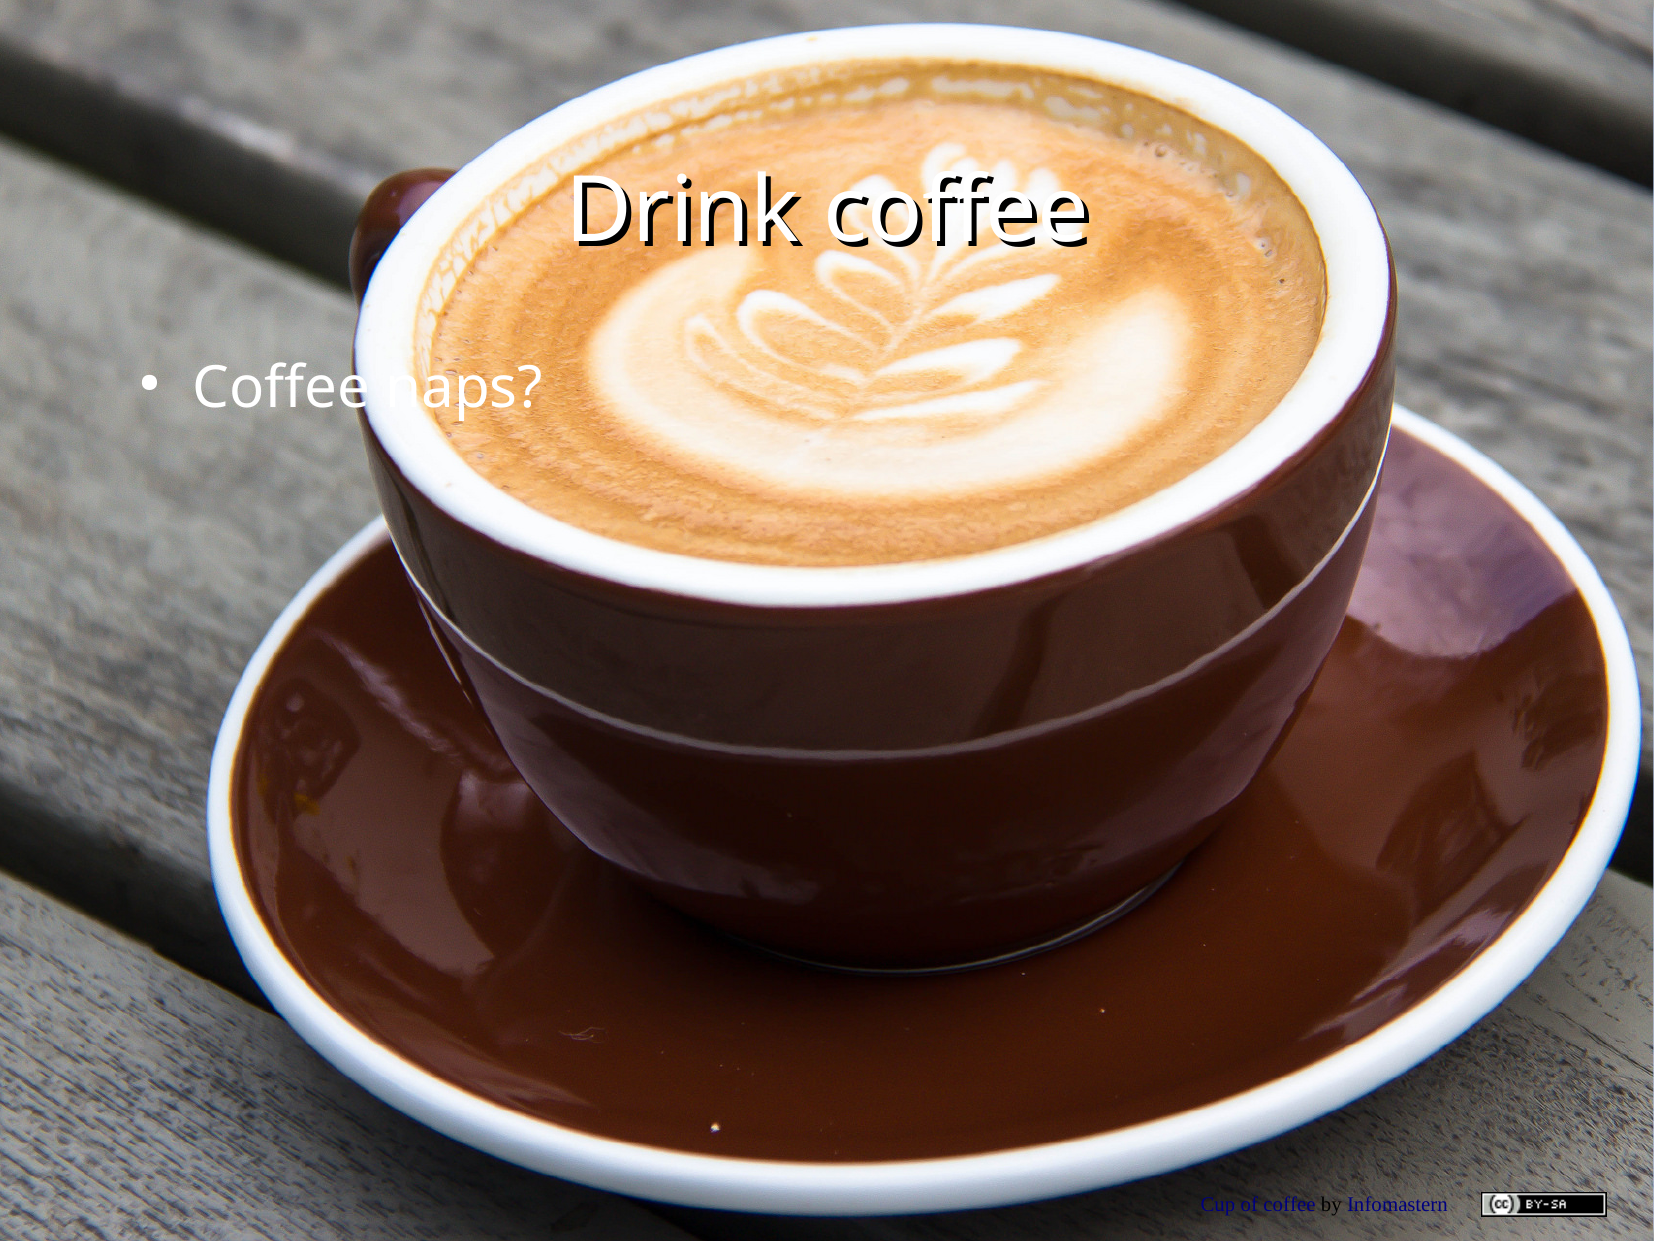

# Drink coffee
Coffee naps?
Cup of coffee by Infomastern